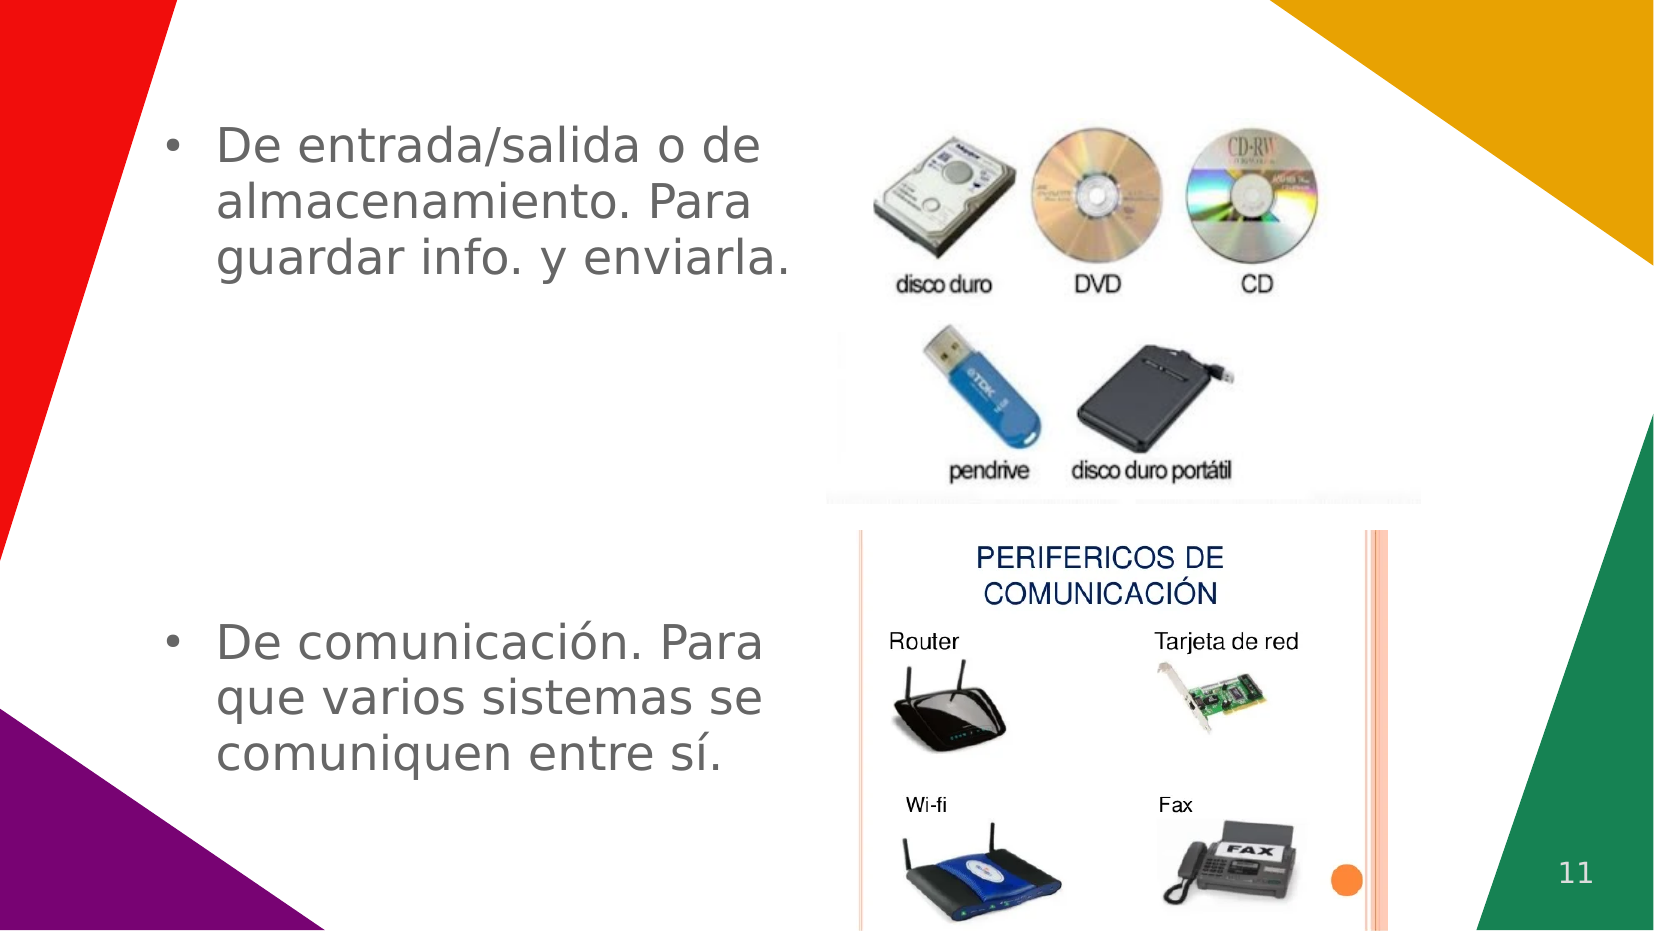

# De entrada/salida o de almacenamiento. Para guardar info. y enviarla.
De comunicación. Para que varios sistemas se comuniquen entre sí.
11